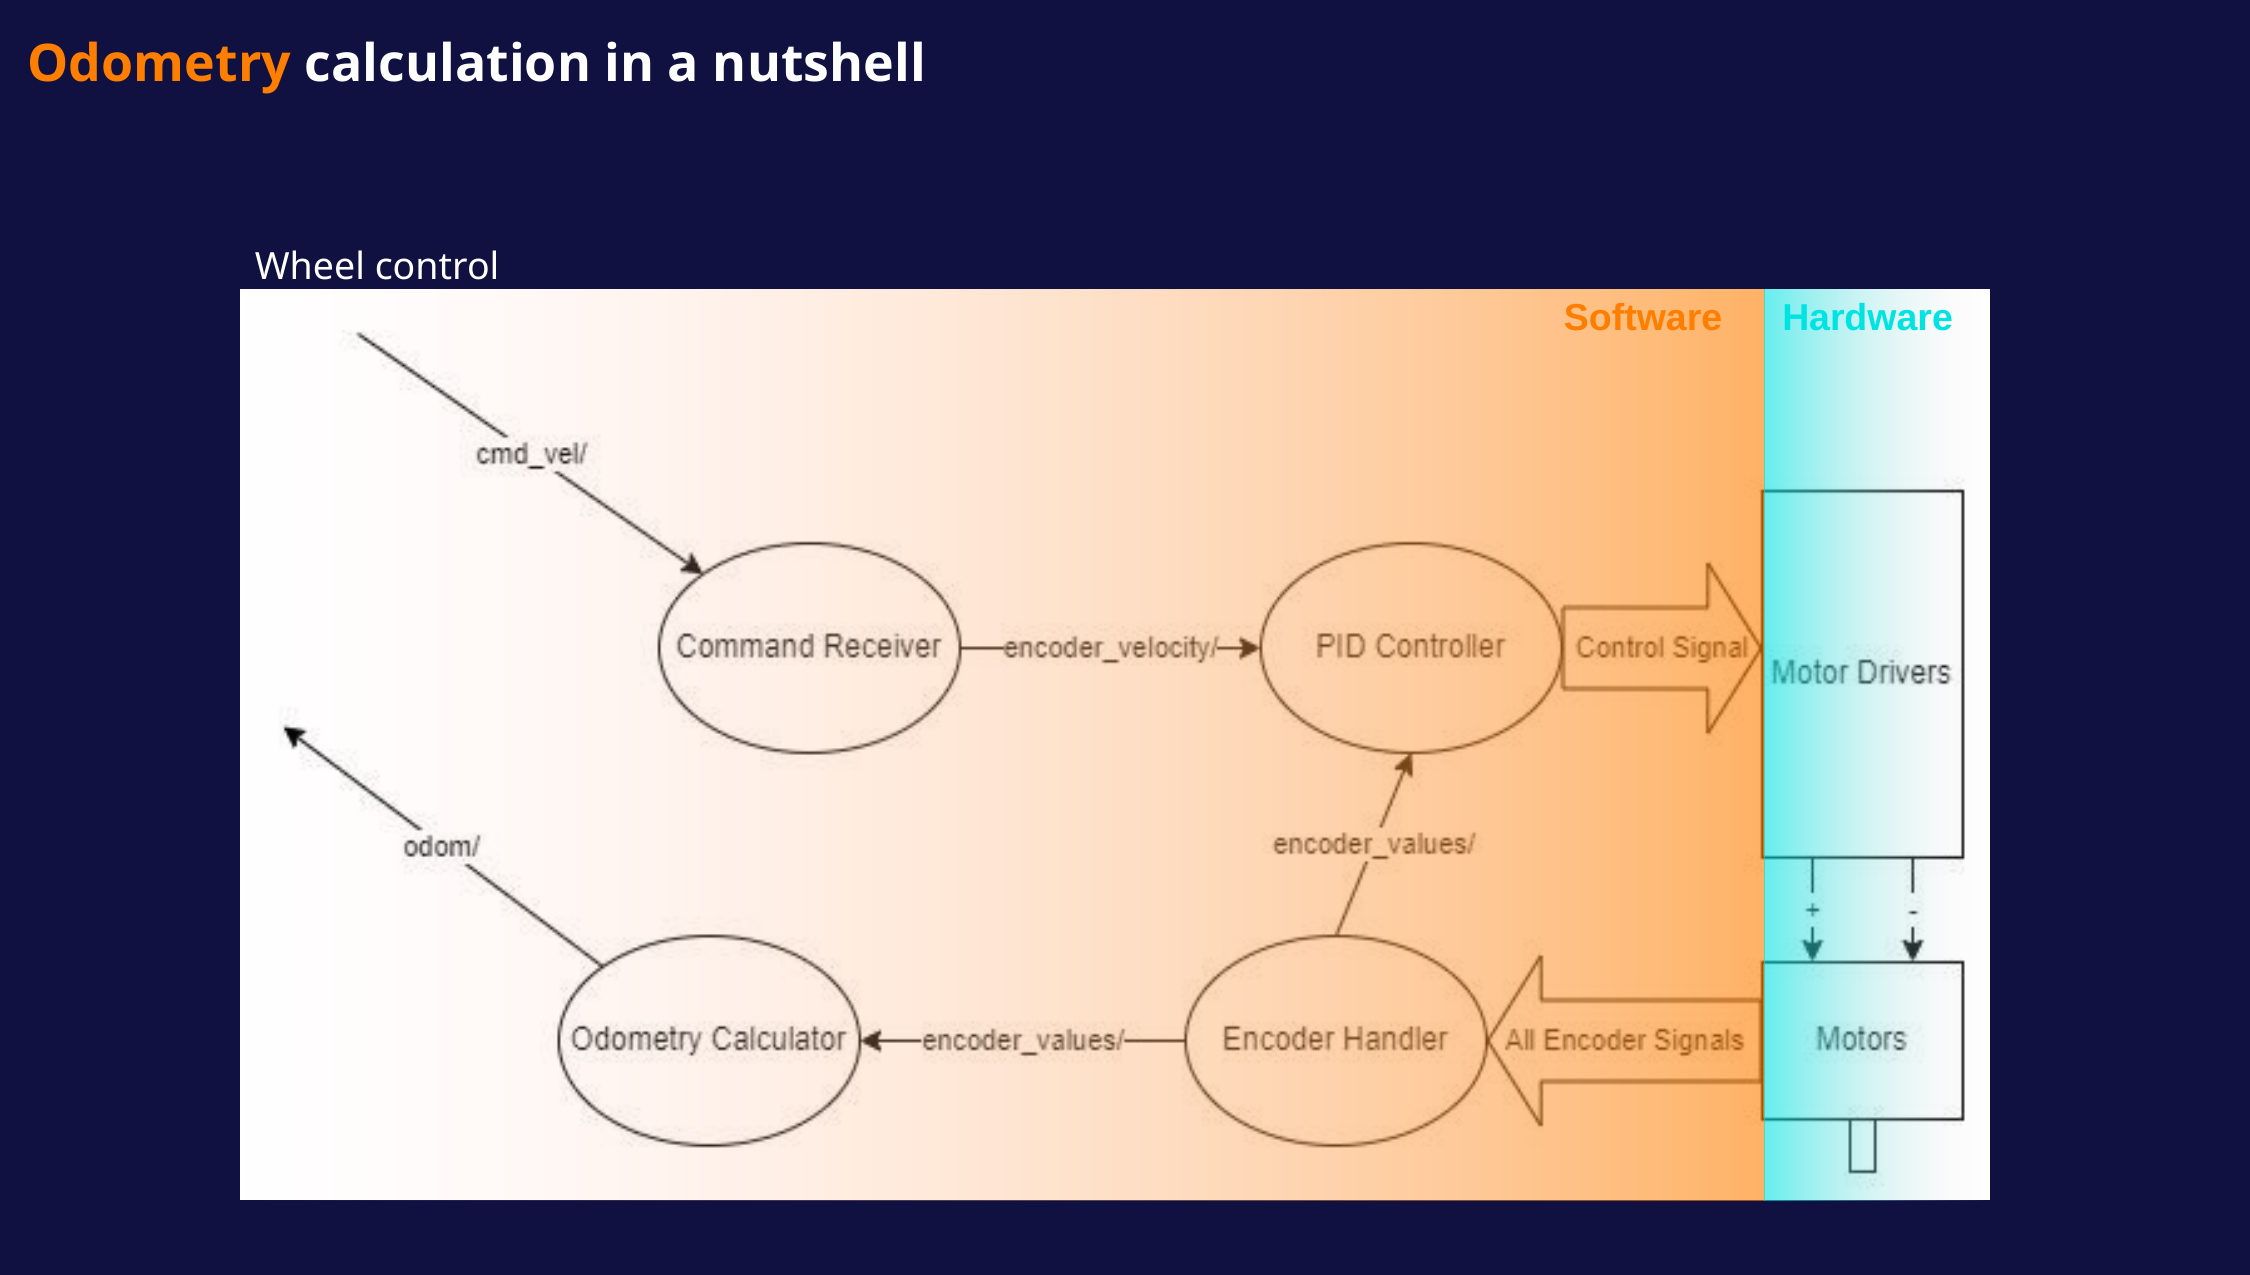

# Odometry calculation in a nutshell
Wheel control
Software
Hardware